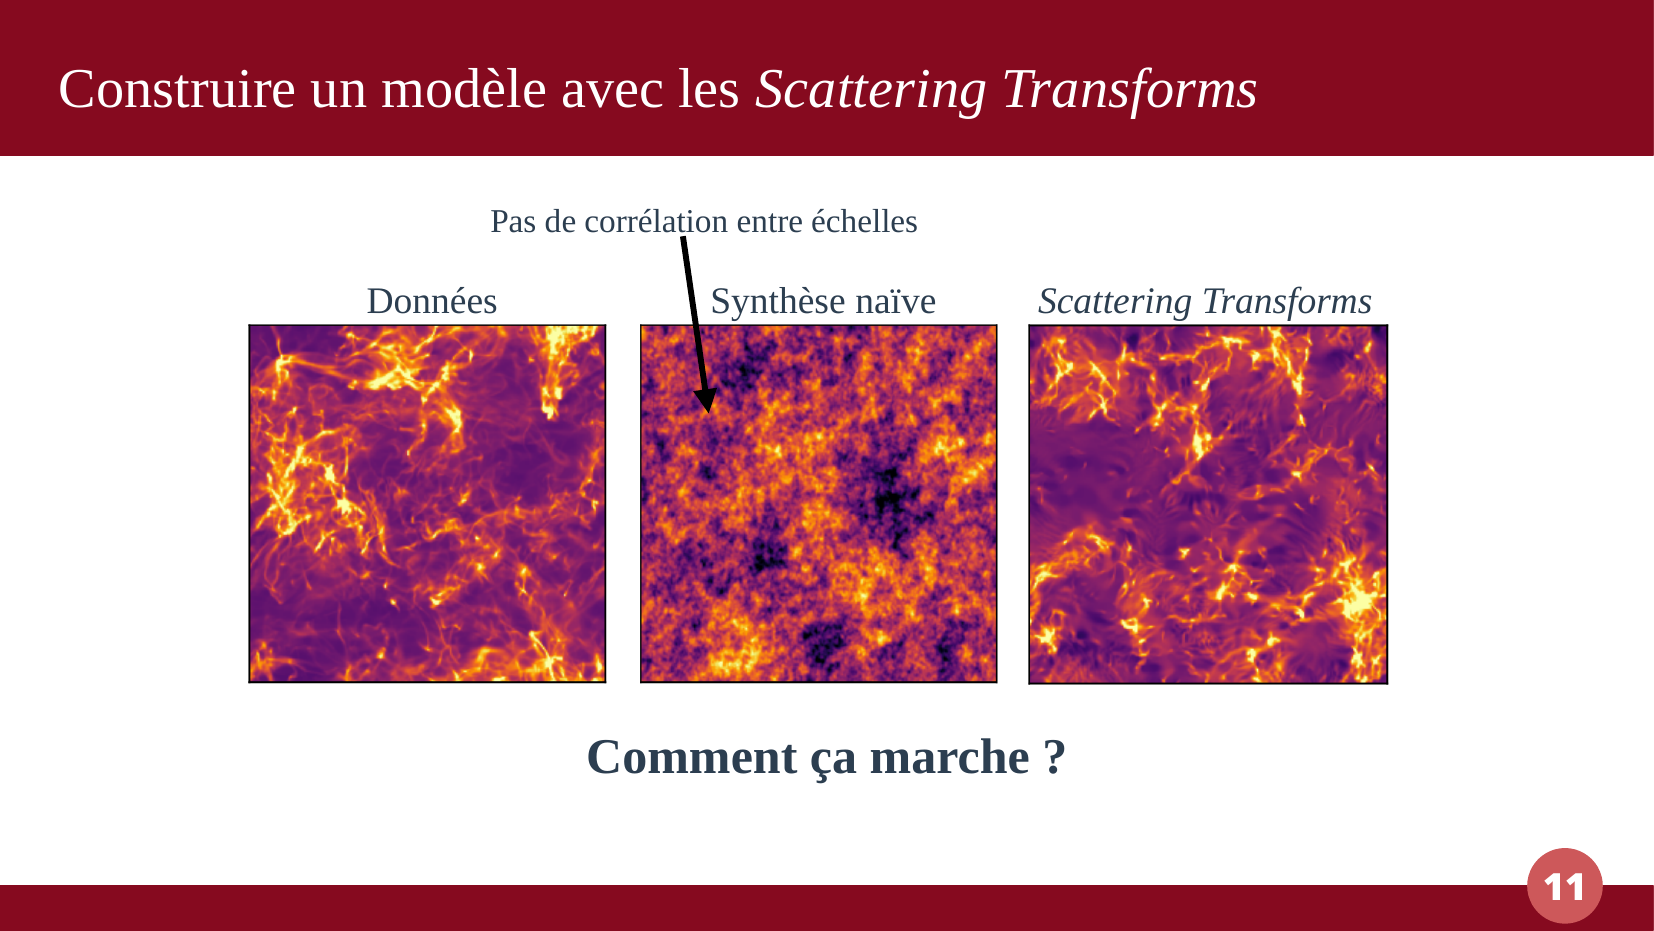

# Construire un modèle avec les Scattering Transforms
Pas de corrélation entre échelles
Comment ça marche ?
Scattering Transforms
Synthèse naïve
Données
11